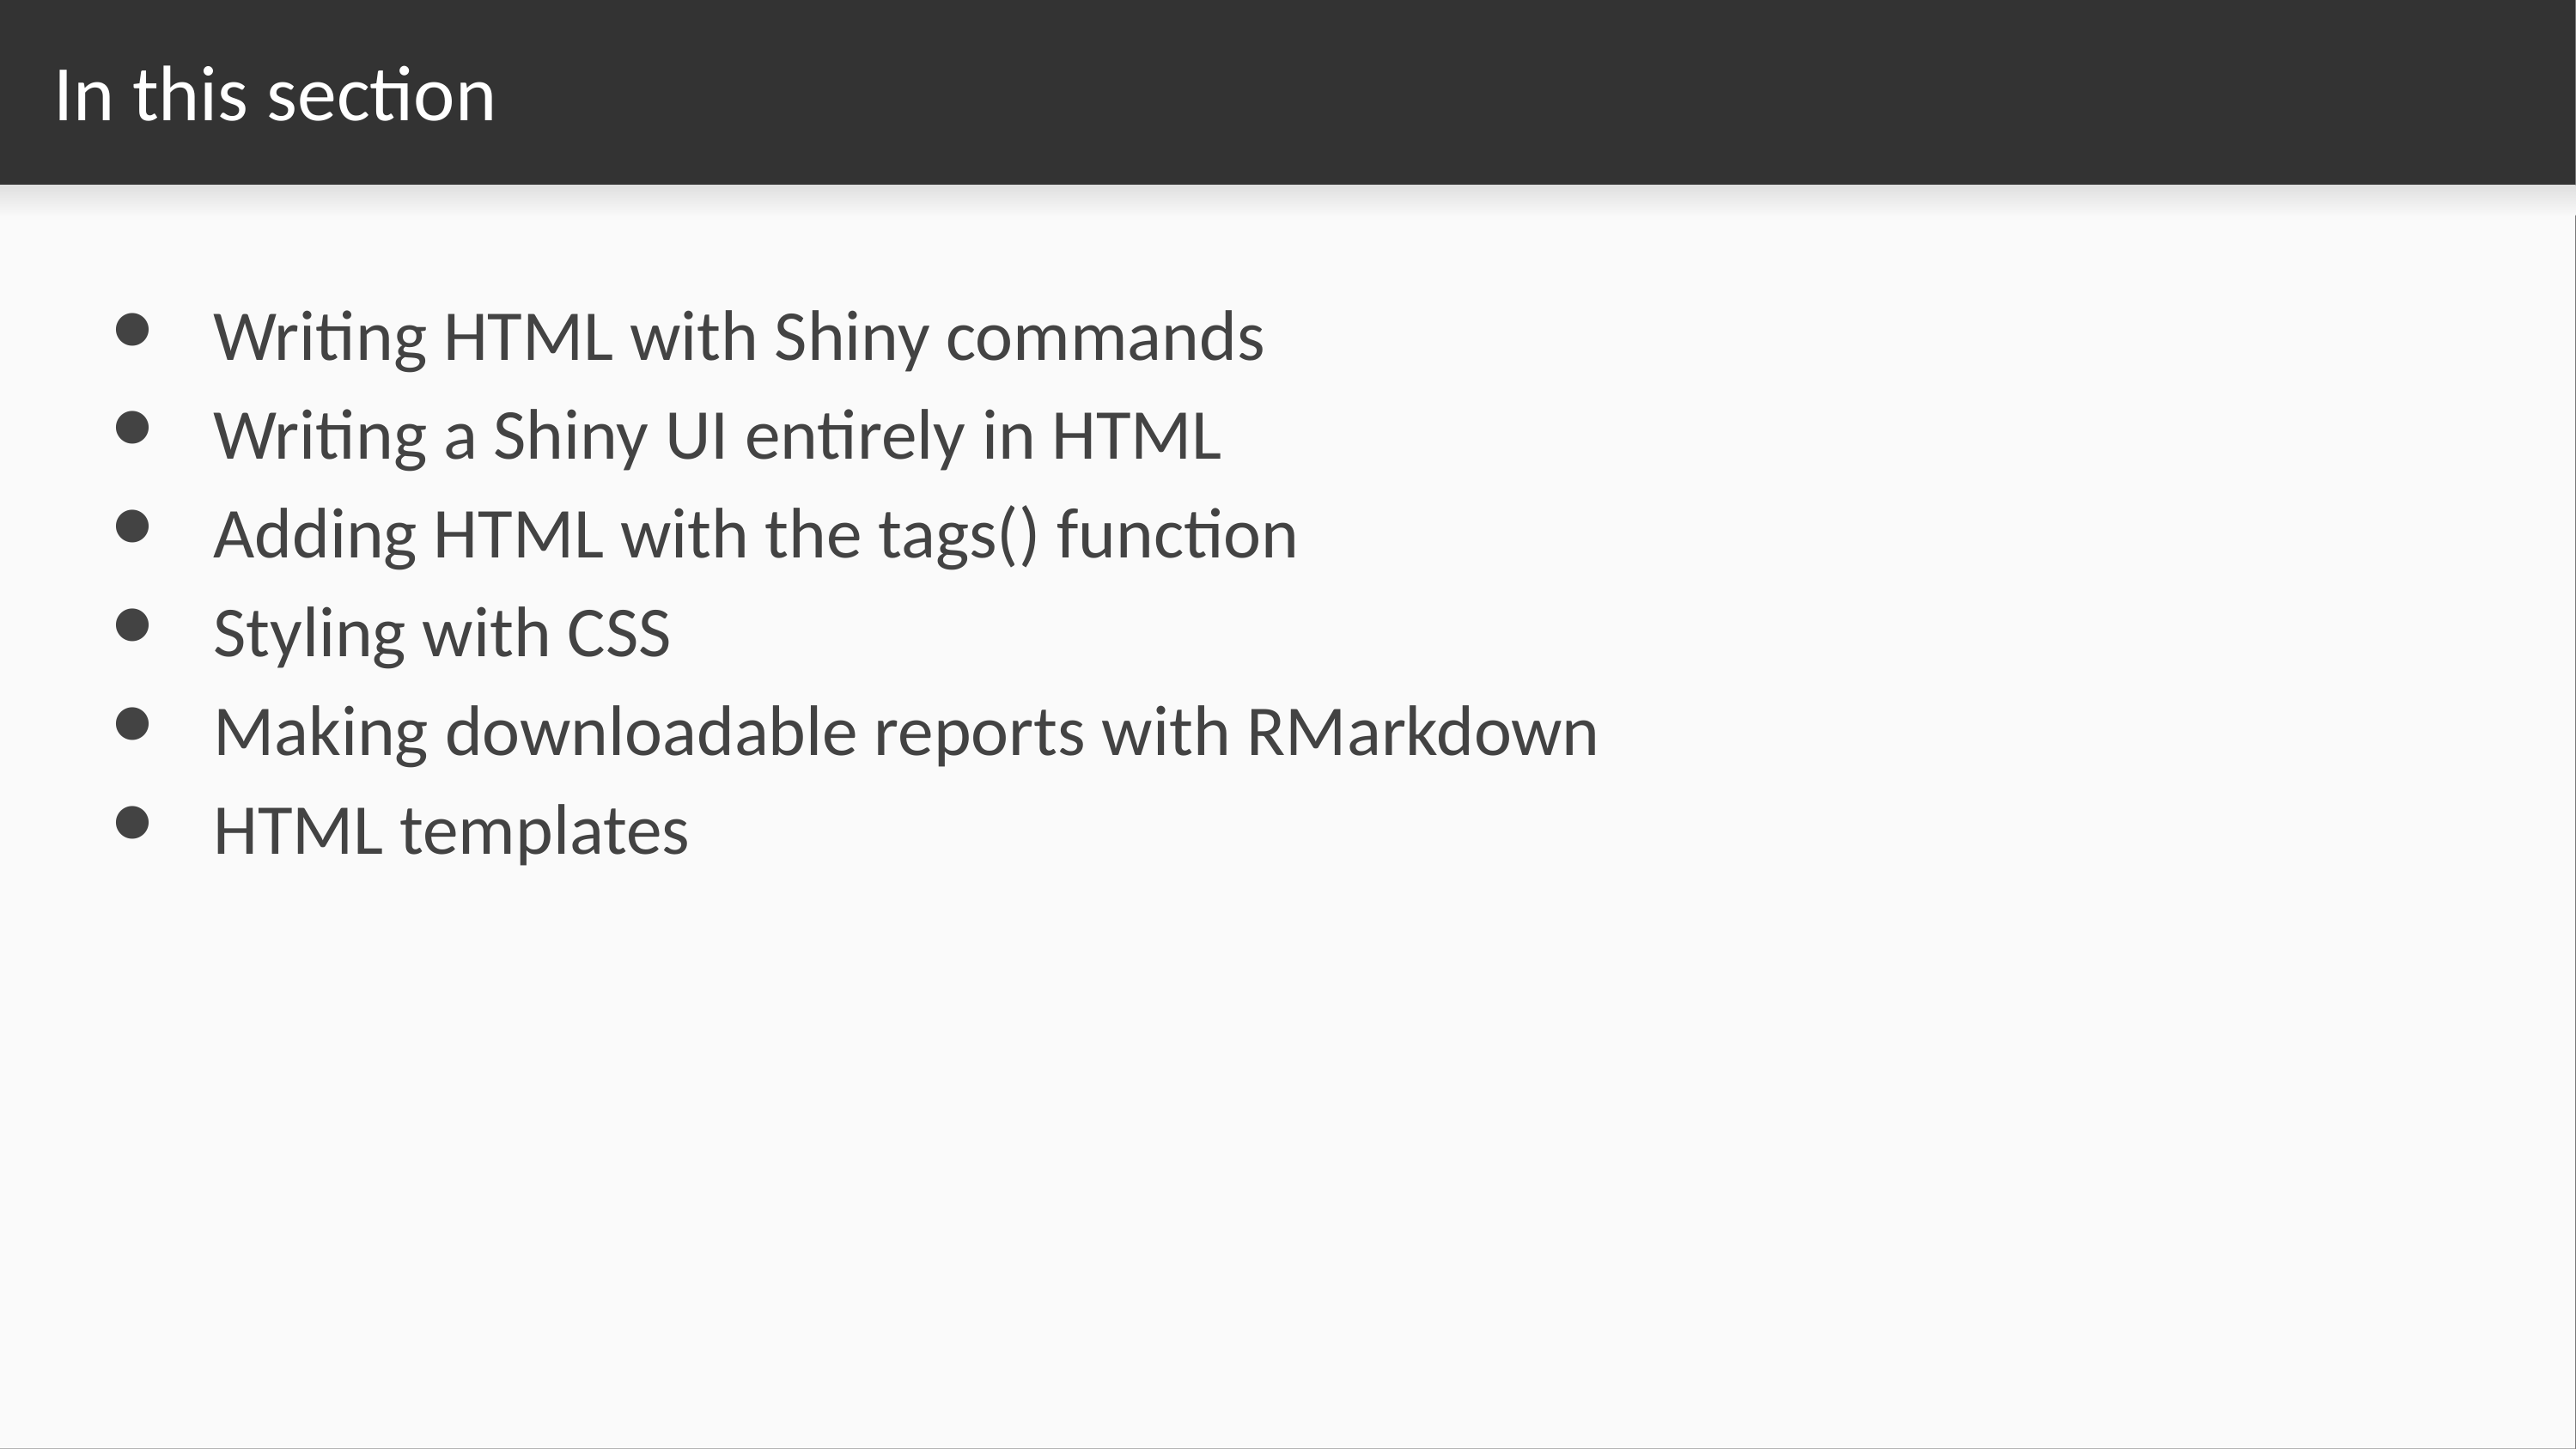

# In this section
Writing HTML with Shiny commands
Writing a Shiny UI entirely in HTML
Adding HTML with the tags() function
Styling with CSS
Making downloadable reports with RMarkdown
HTML templates